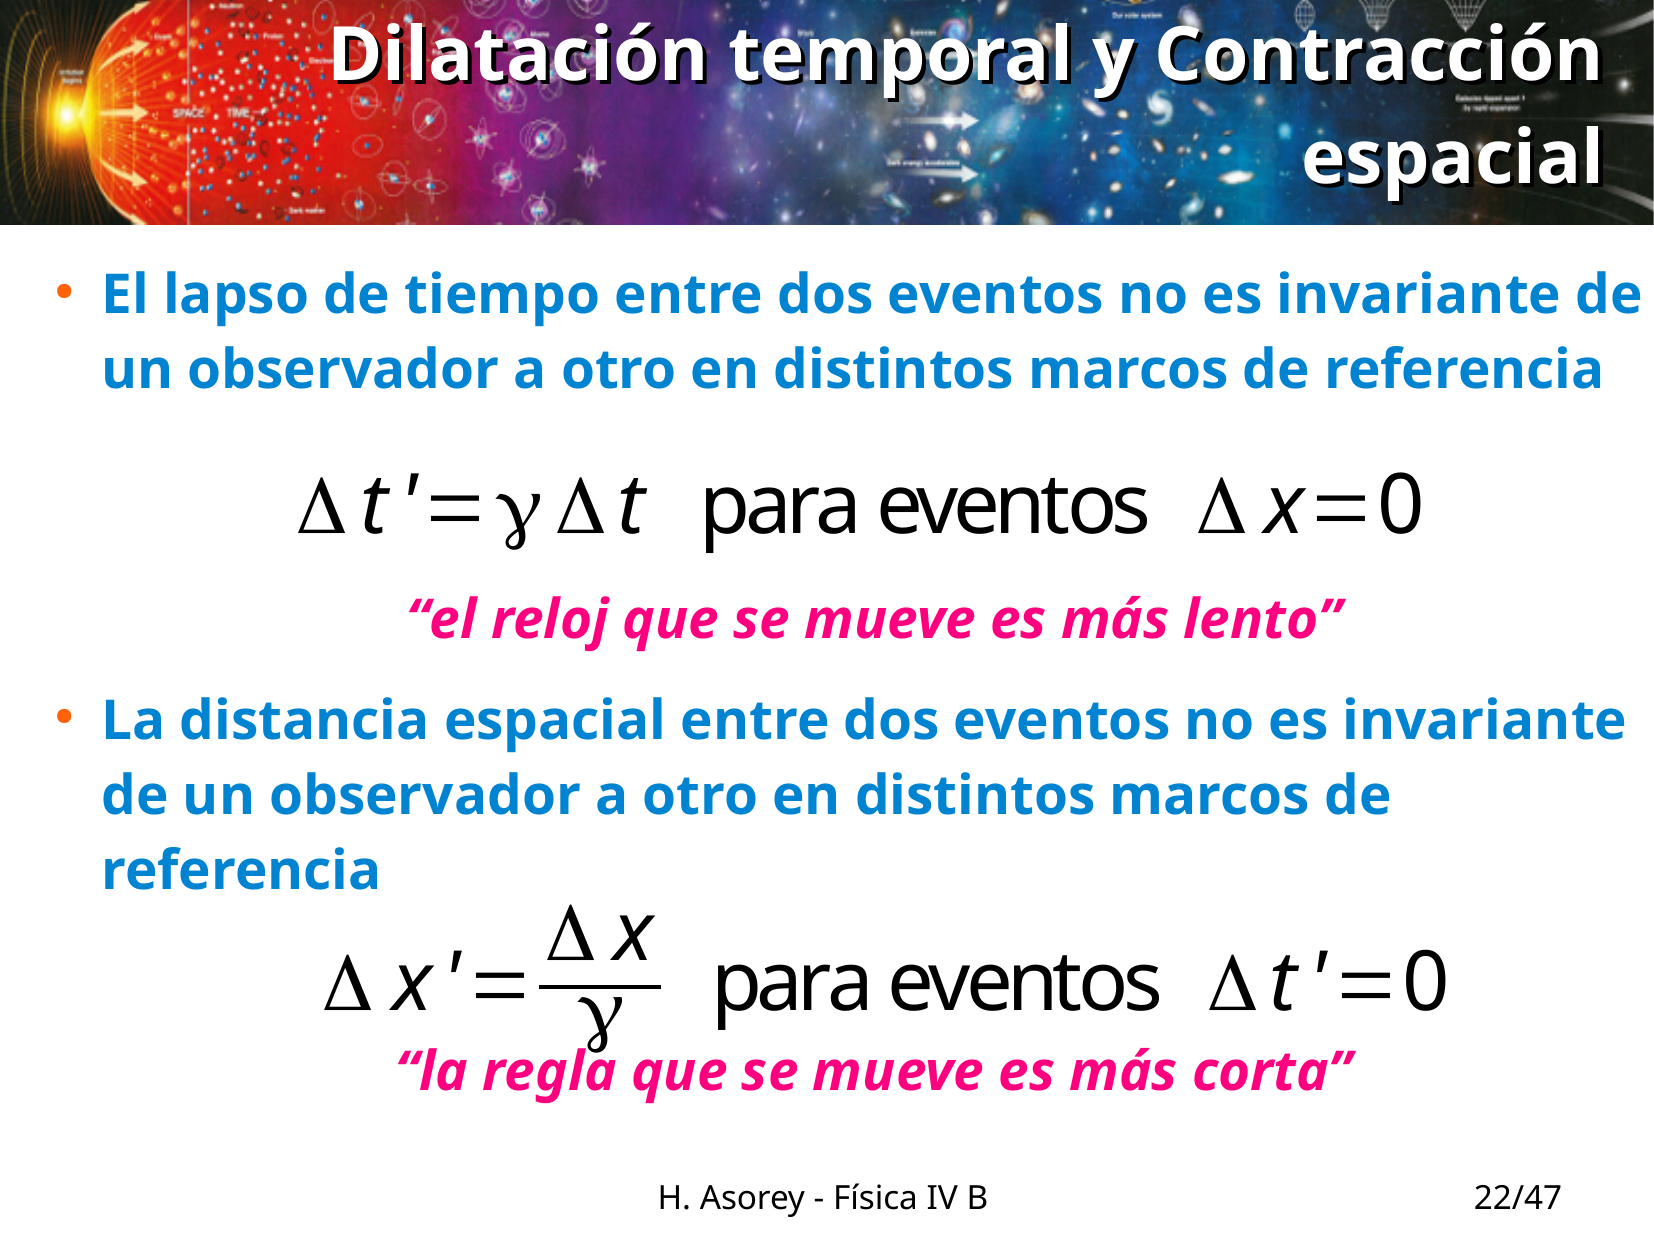

# Dilatación temporal y Contracción espacial
El lapso de tiempo entre dos eventos no es invariante de un observador a otro en distintos marcos de referencia
“el reloj que se mueve es más lento”
La distancia espacial entre dos eventos no es invariante de un observador a otro en distintos marcos de referencia
“la regla que se mueve es más corta”
H. Asorey - Física IV B
22